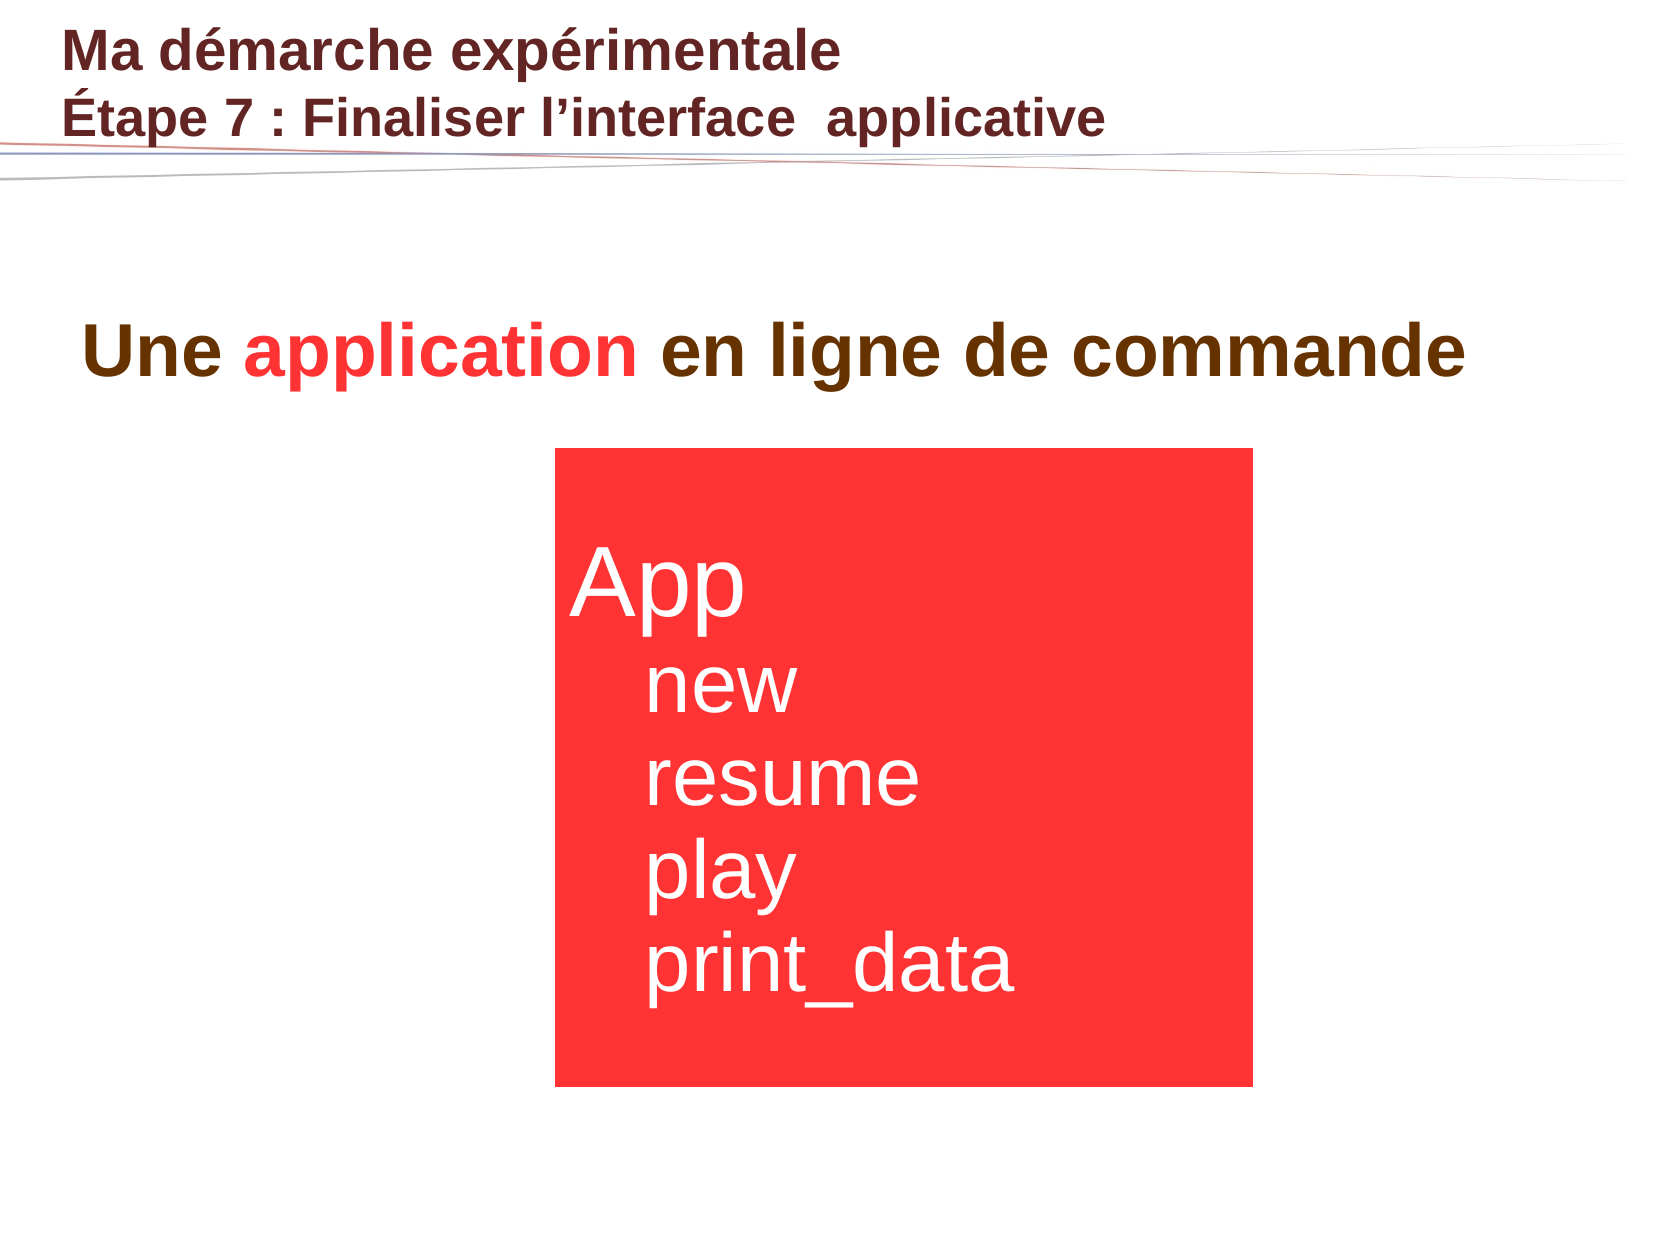

# Ma démarche expérimentale Étape 7 : Finaliser l’interface applicative
Une application en ligne de commande
App
	new
	resume
	play
	print_data